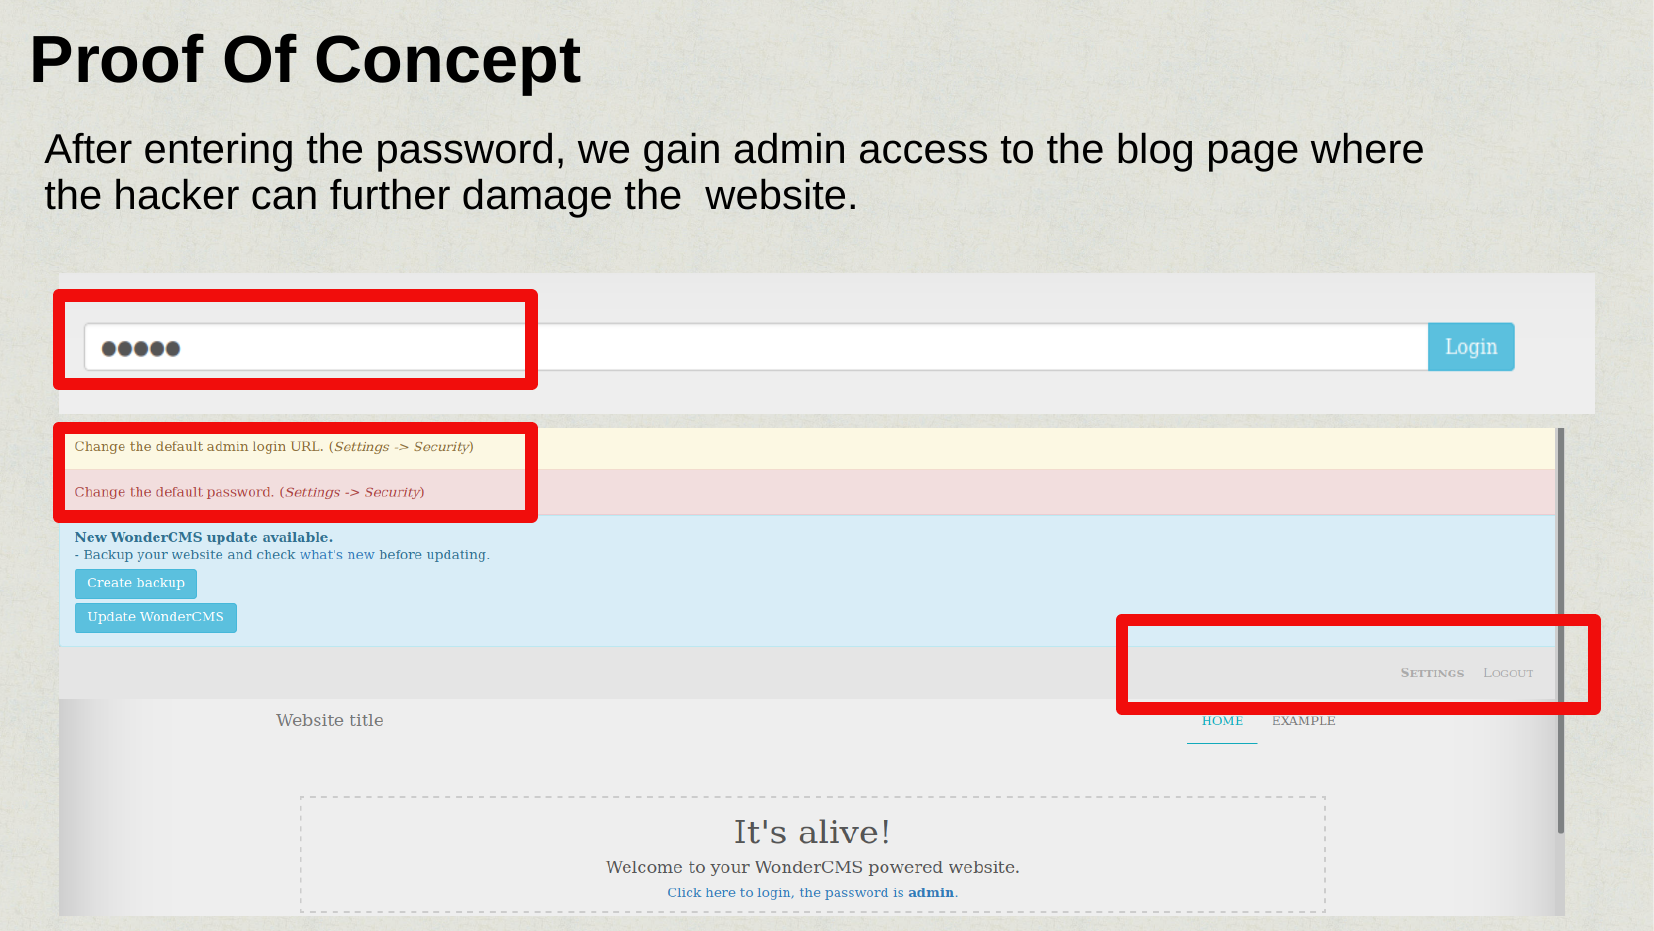

# Proof Of Concept
After entering the password, we gain admin access to the blog page where the hacker can further damage the website.